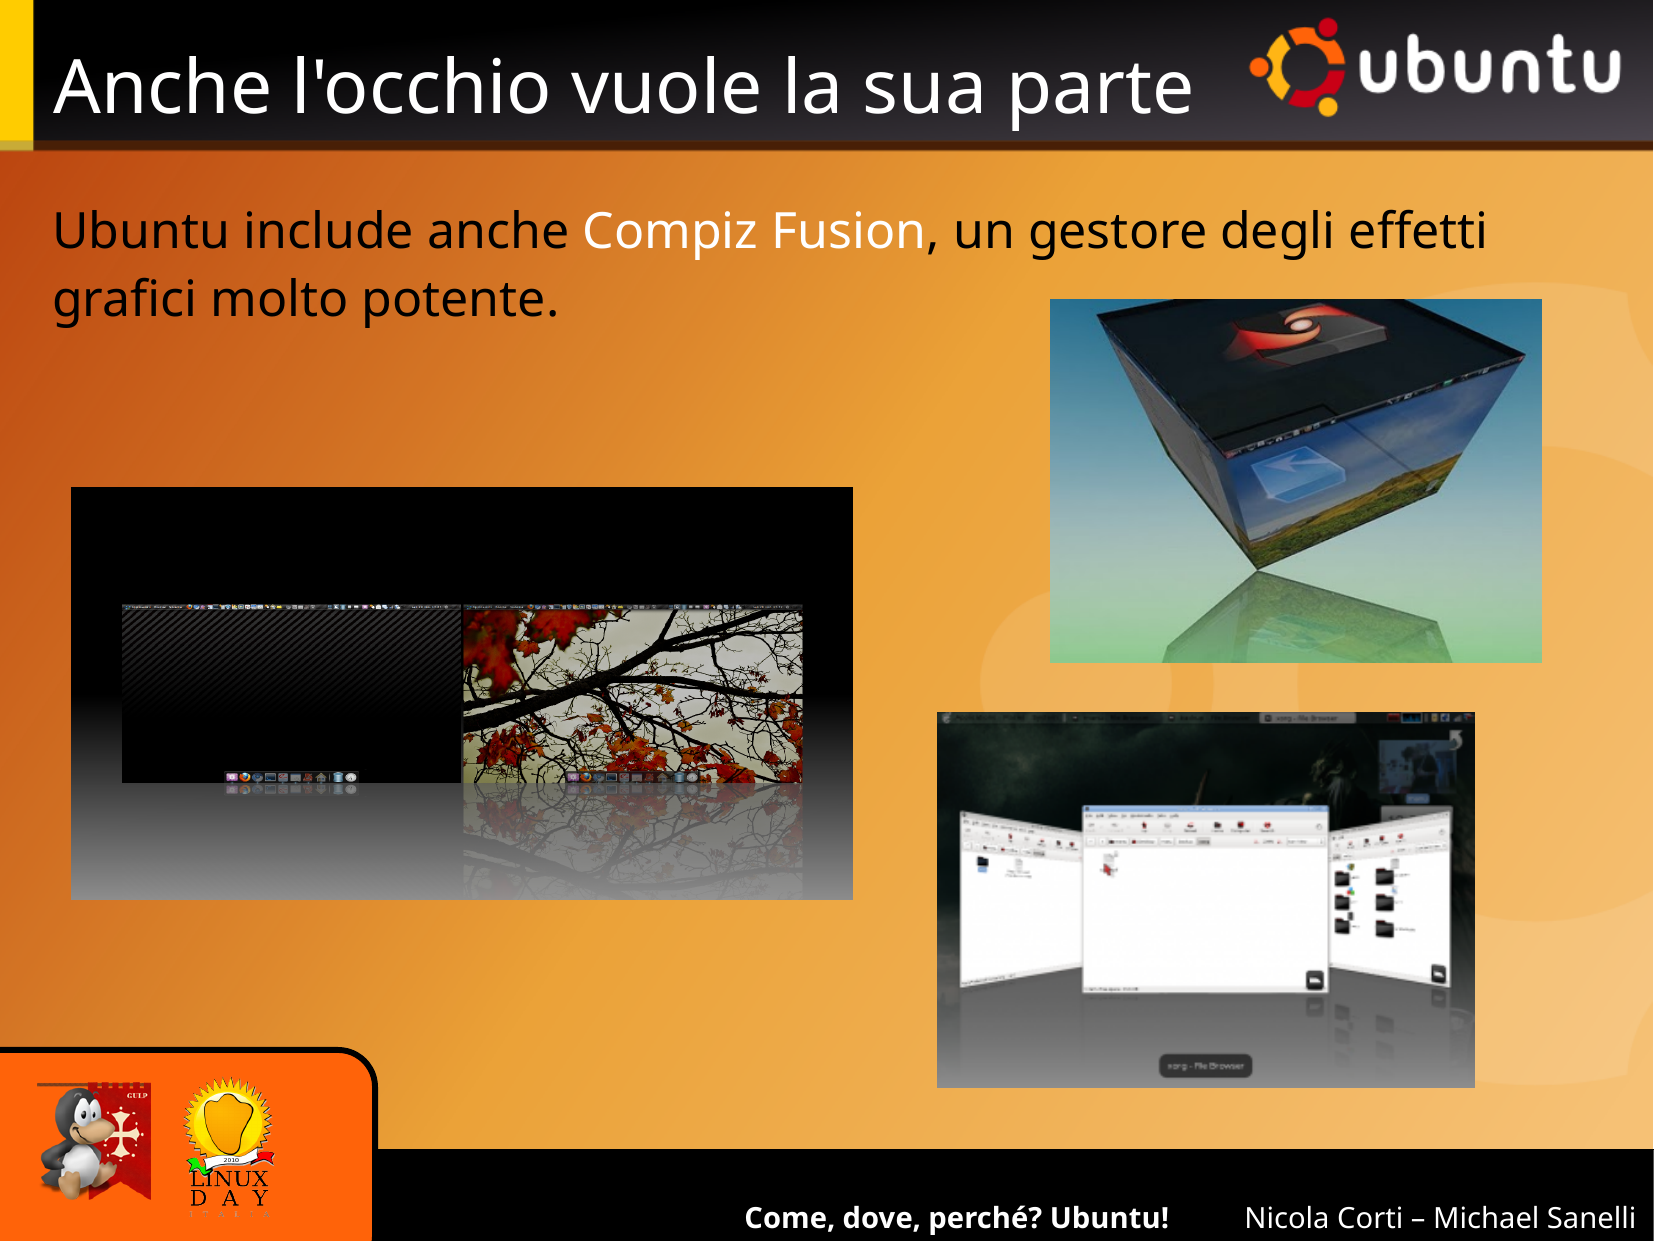

# Anche l'occhio vuole la sua parte
Ubuntu include anche Compiz Fusion, un gestore degli effetti grafici molto potente.